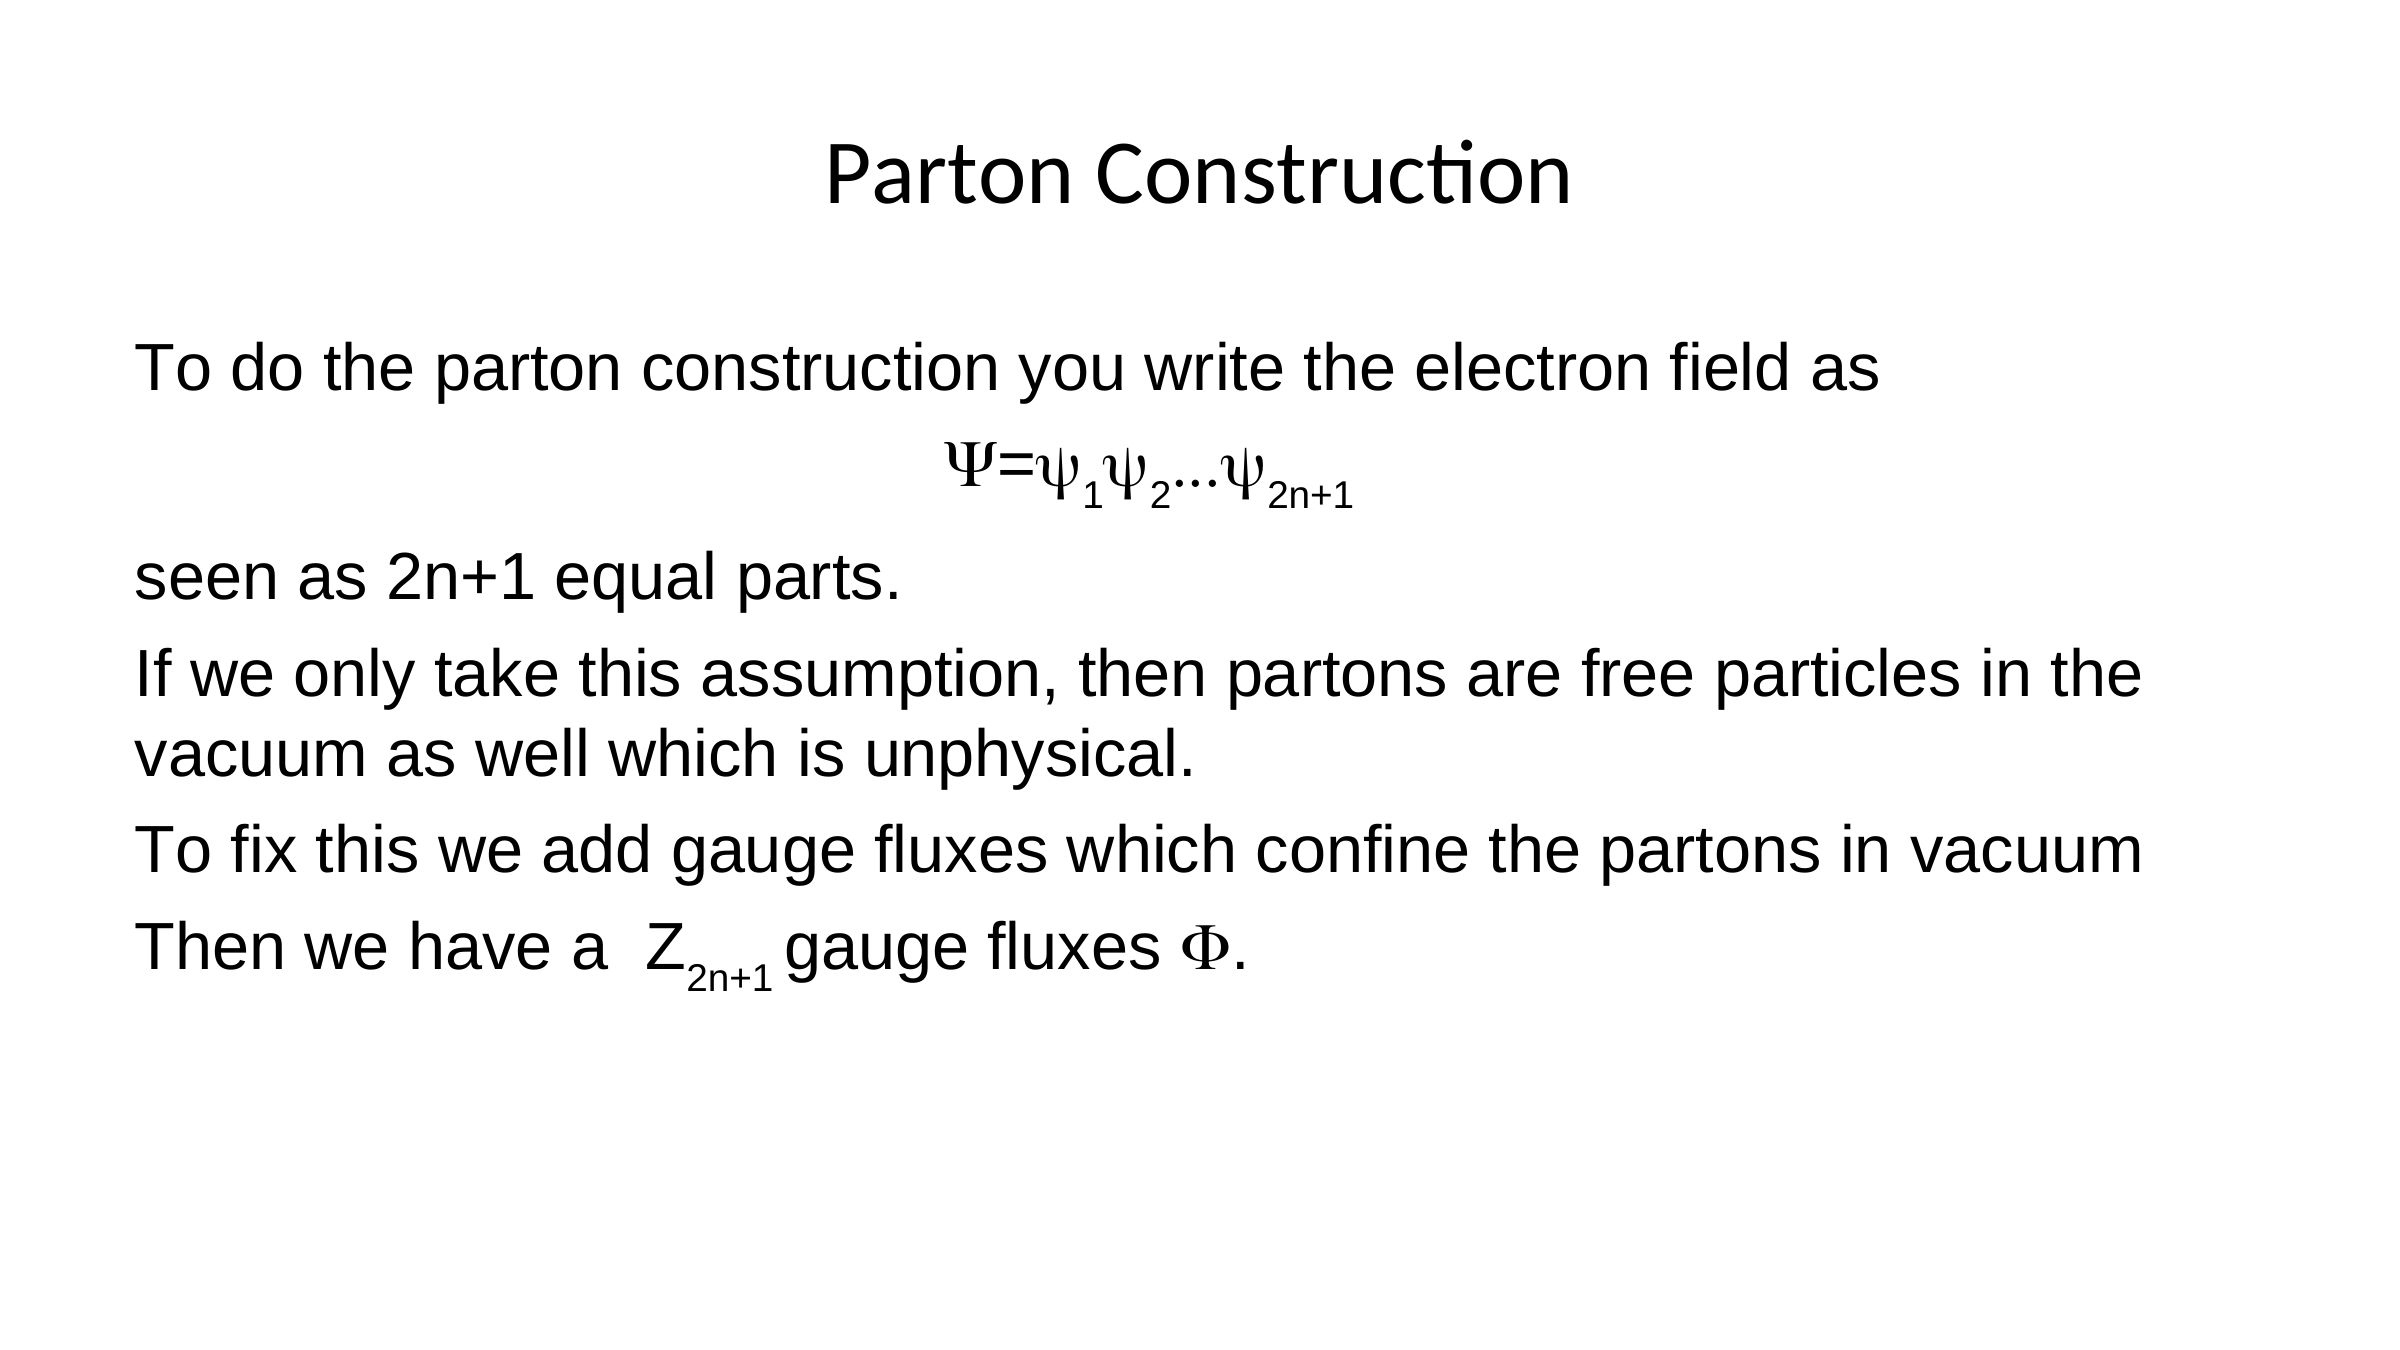

# Parton Construction
To do the parton construction you write the electron field as
Y=y1y2...y2n+1
seen as 2n+1 equal parts.
If we only take this assumption, then partons are free particles in the vacuum as well which is unphysical.
To fix this we add gauge fluxes which confine the partons in vacuum
Then we have a Z2n+1 gauge fluxes F.